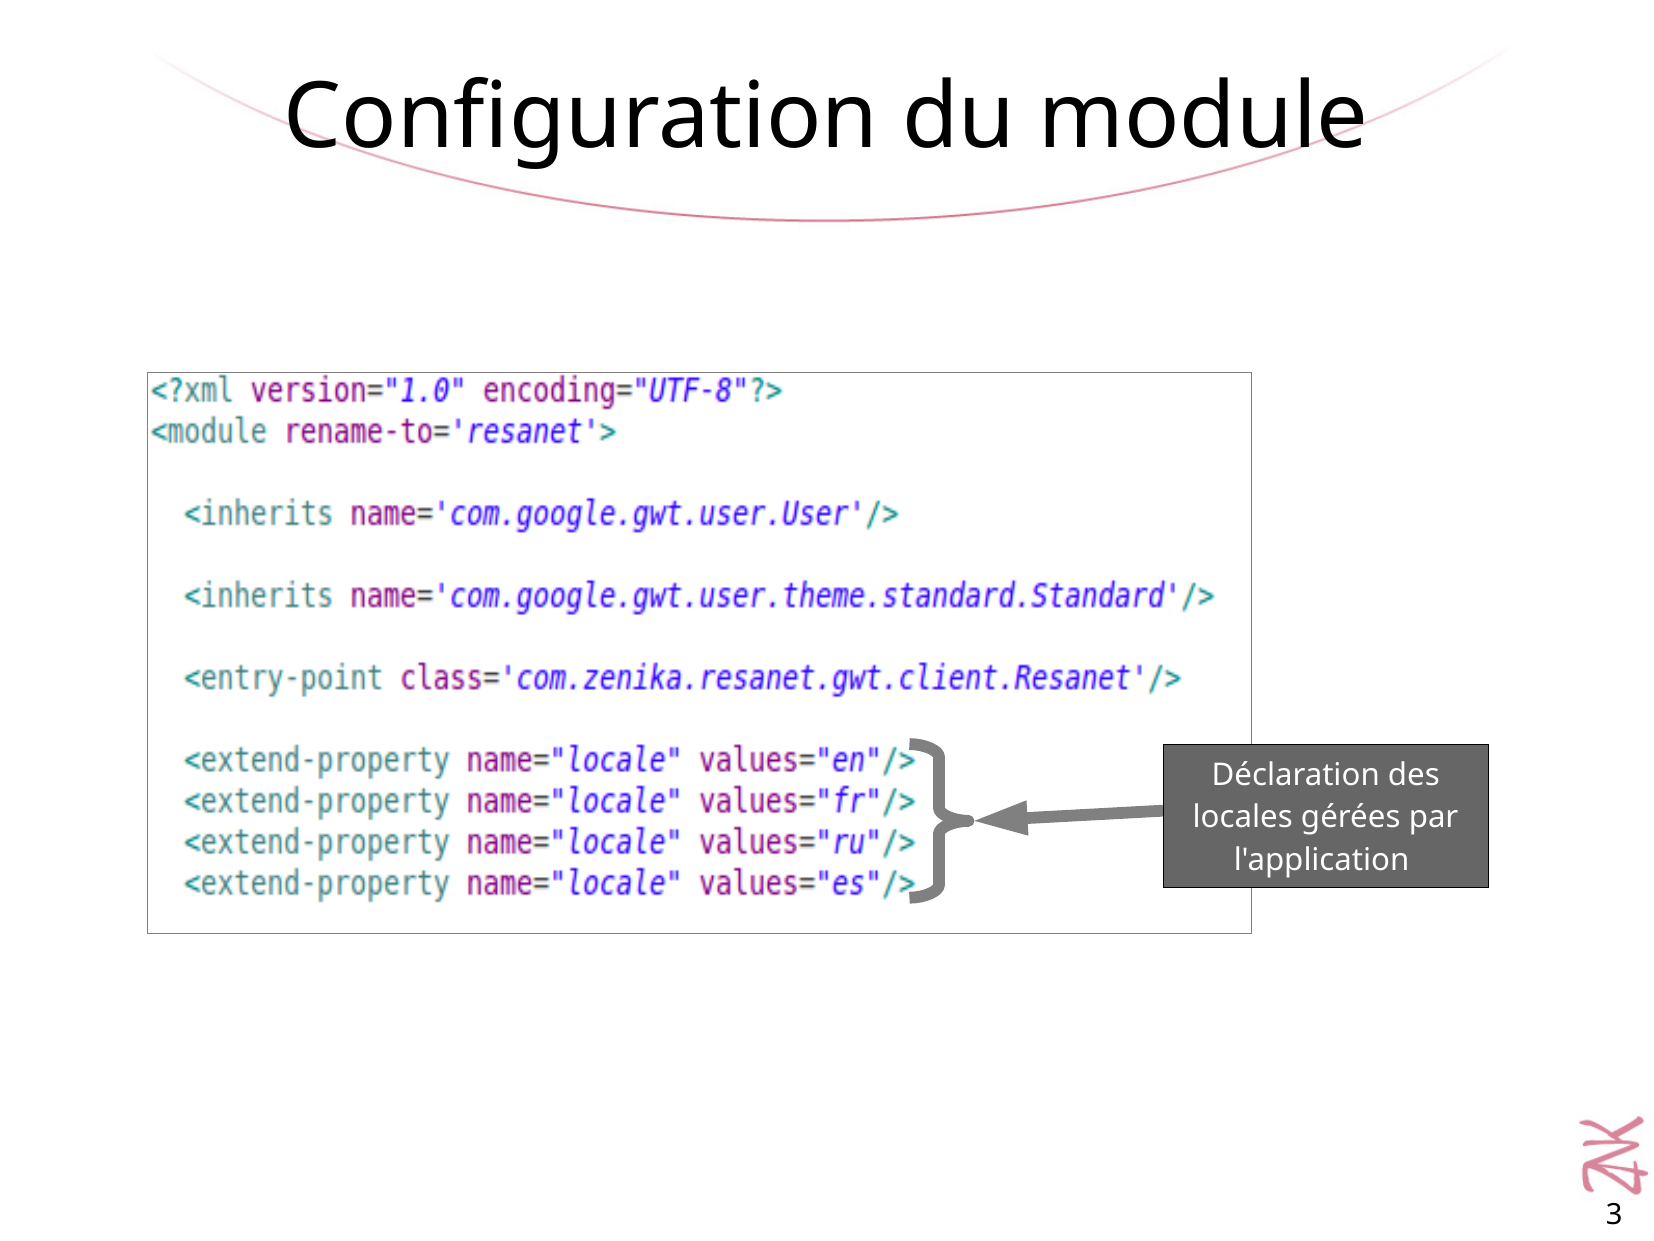

# Configuration du module
Déclaration des locales gérées par l'application
3